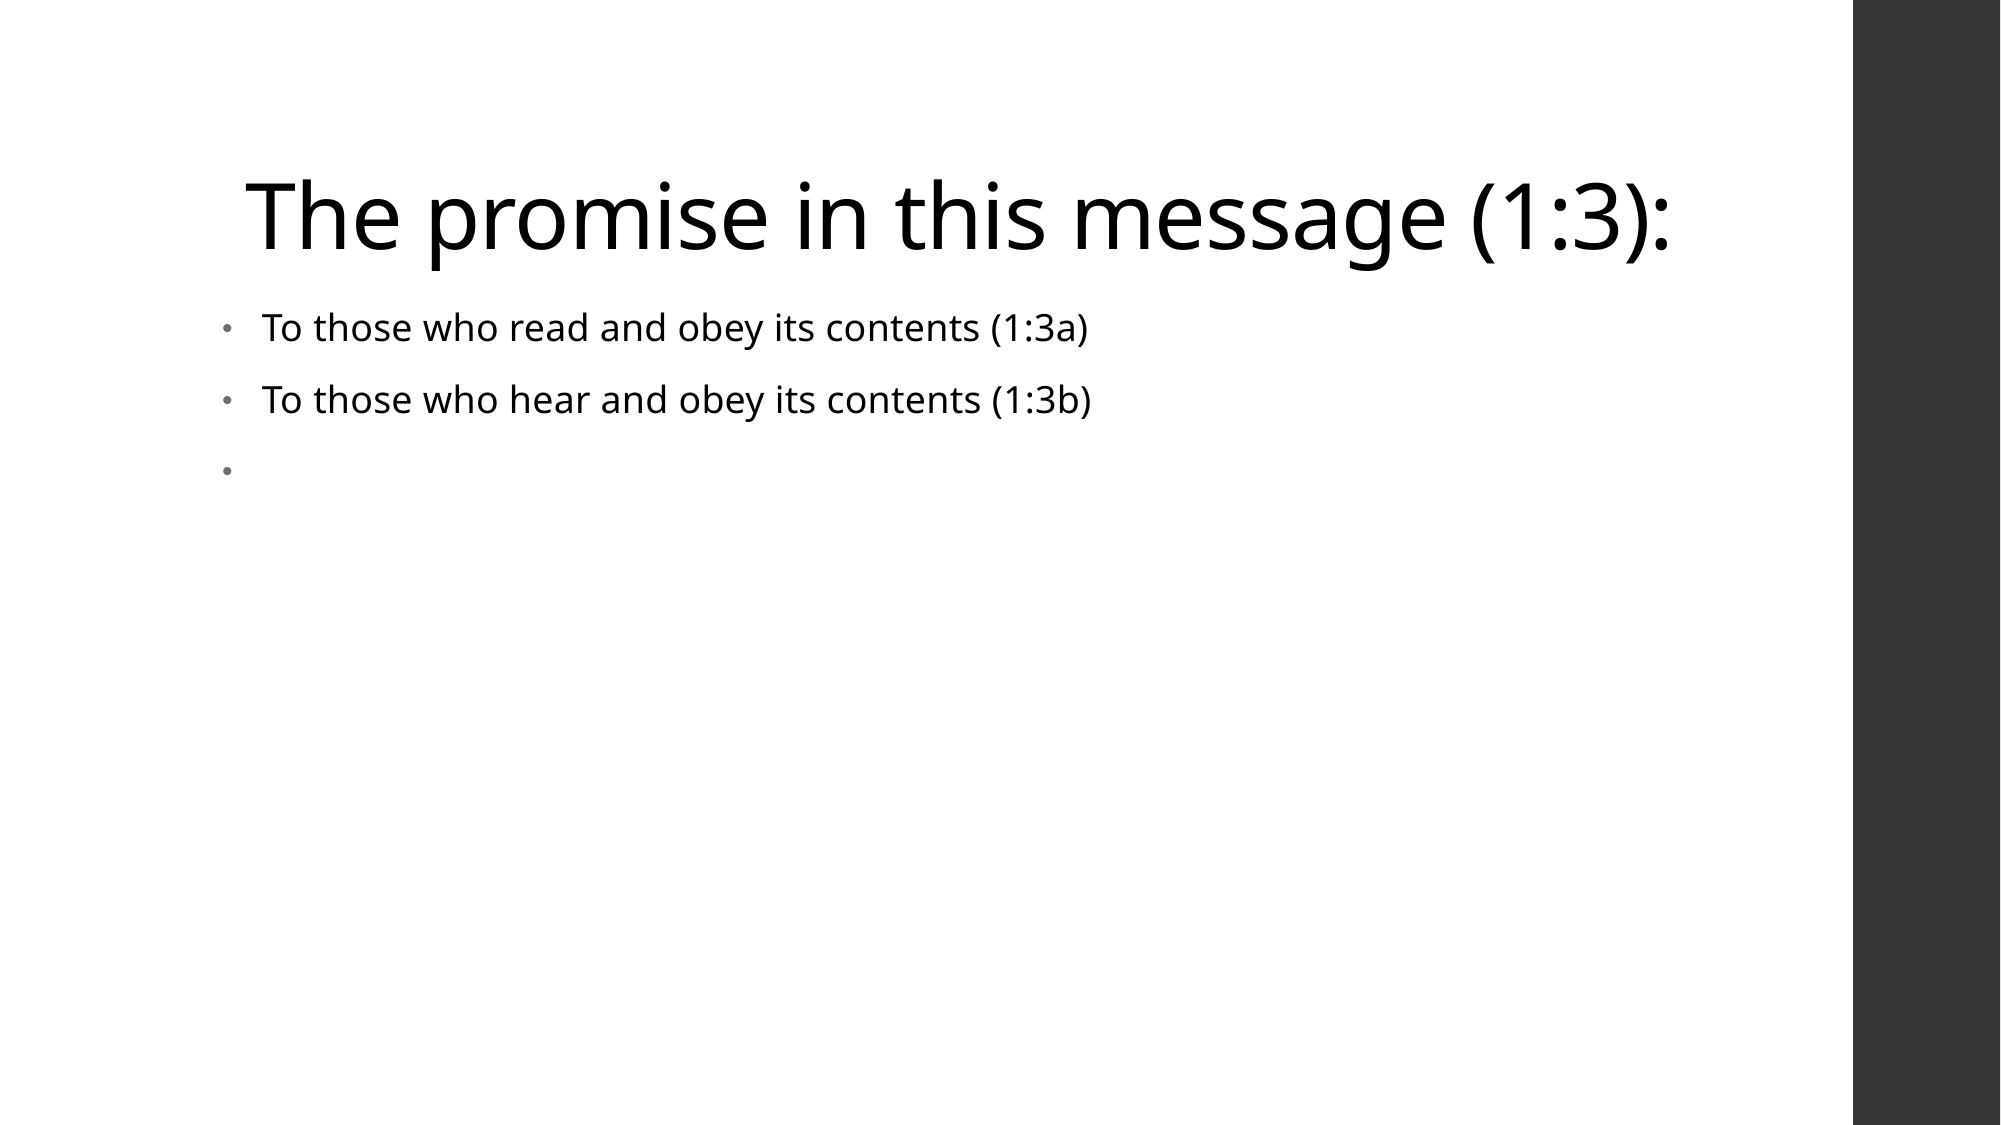

# The promise in this message (1:3):
 To those who read and obey its contents (1:3a)
 To those who hear and obey its contents (1:3b)